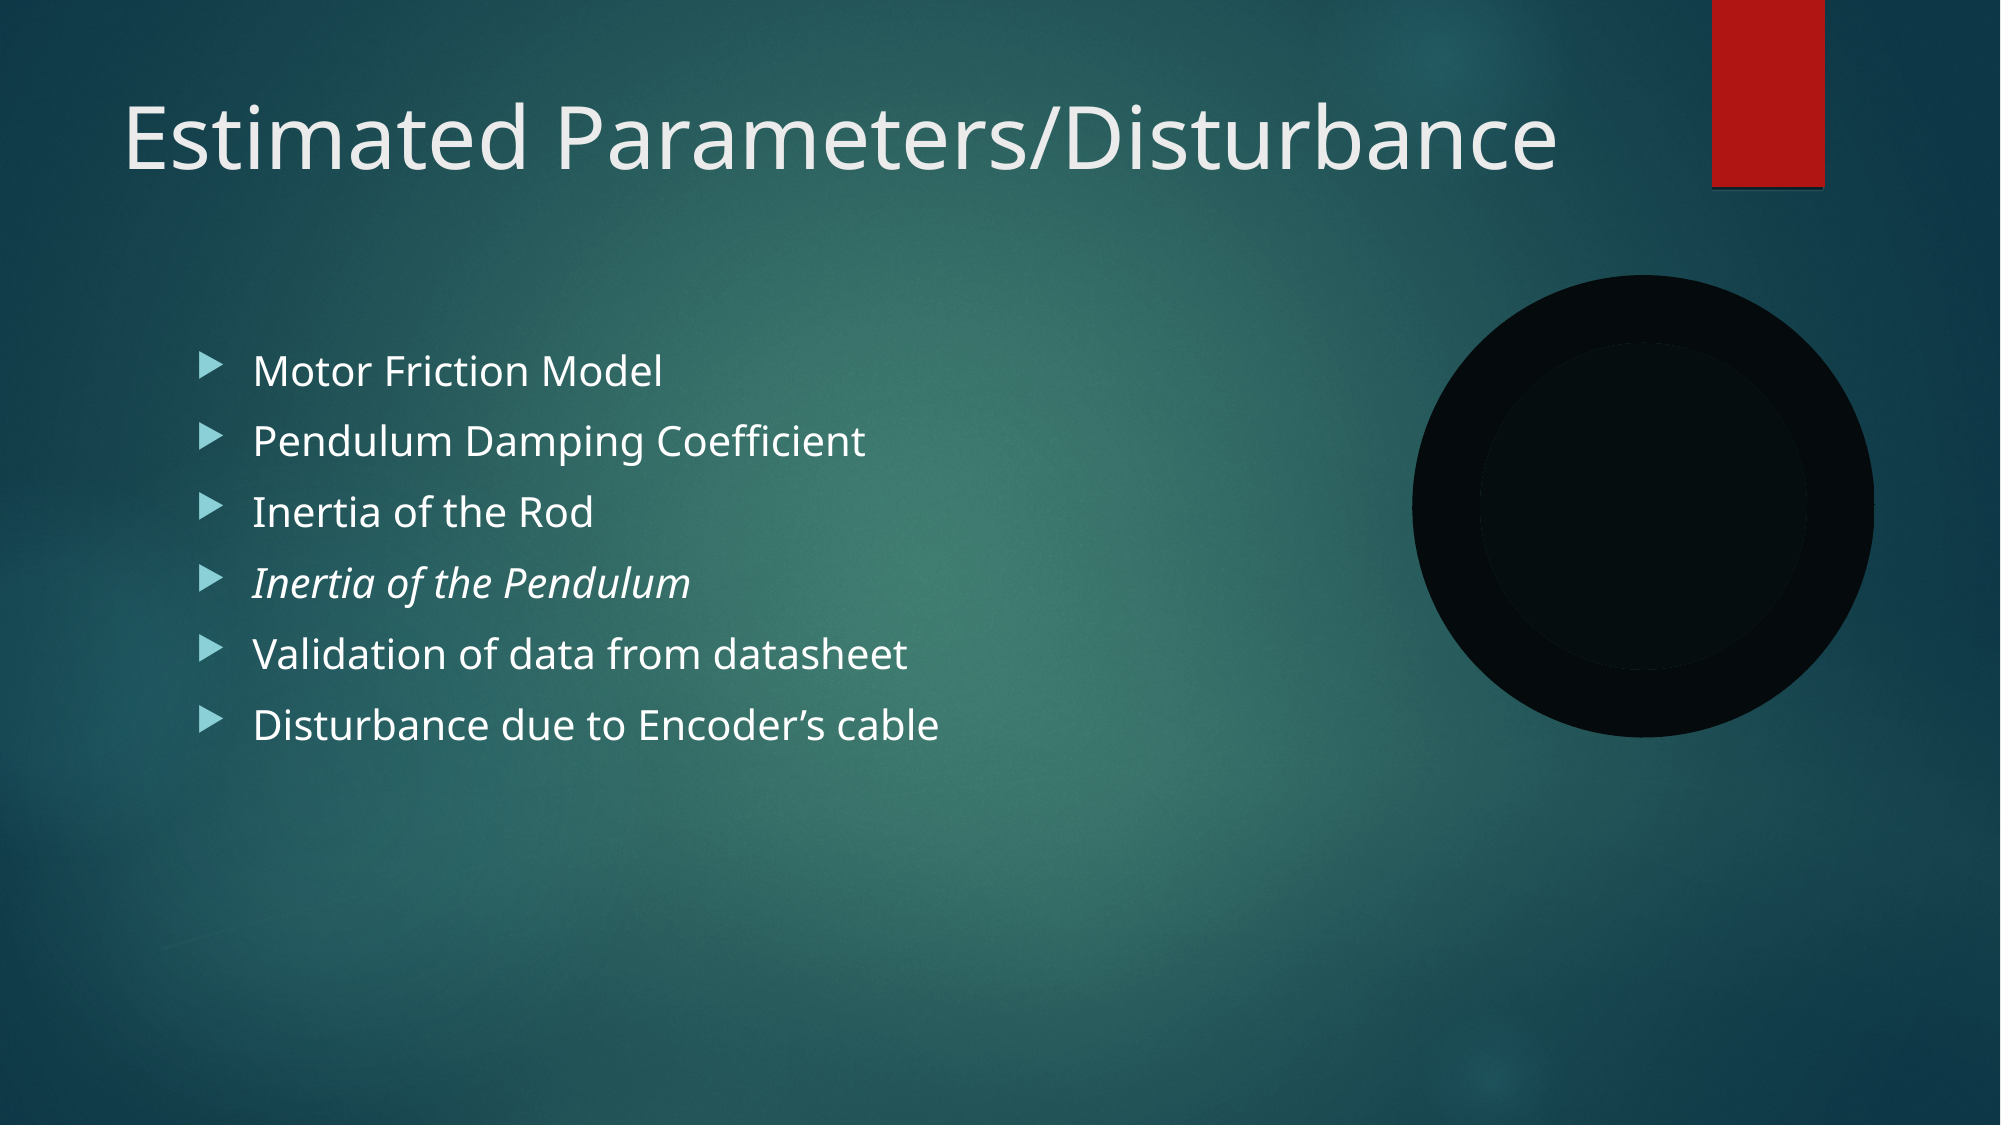

# Estimated Parameters/Disturbance
Motor Friction Model
Pendulum Damping Coefficient
Inertia of the Rod
Inertia of the Pendulum
Validation of data from datasheet
Disturbance due to Encoder’s cable